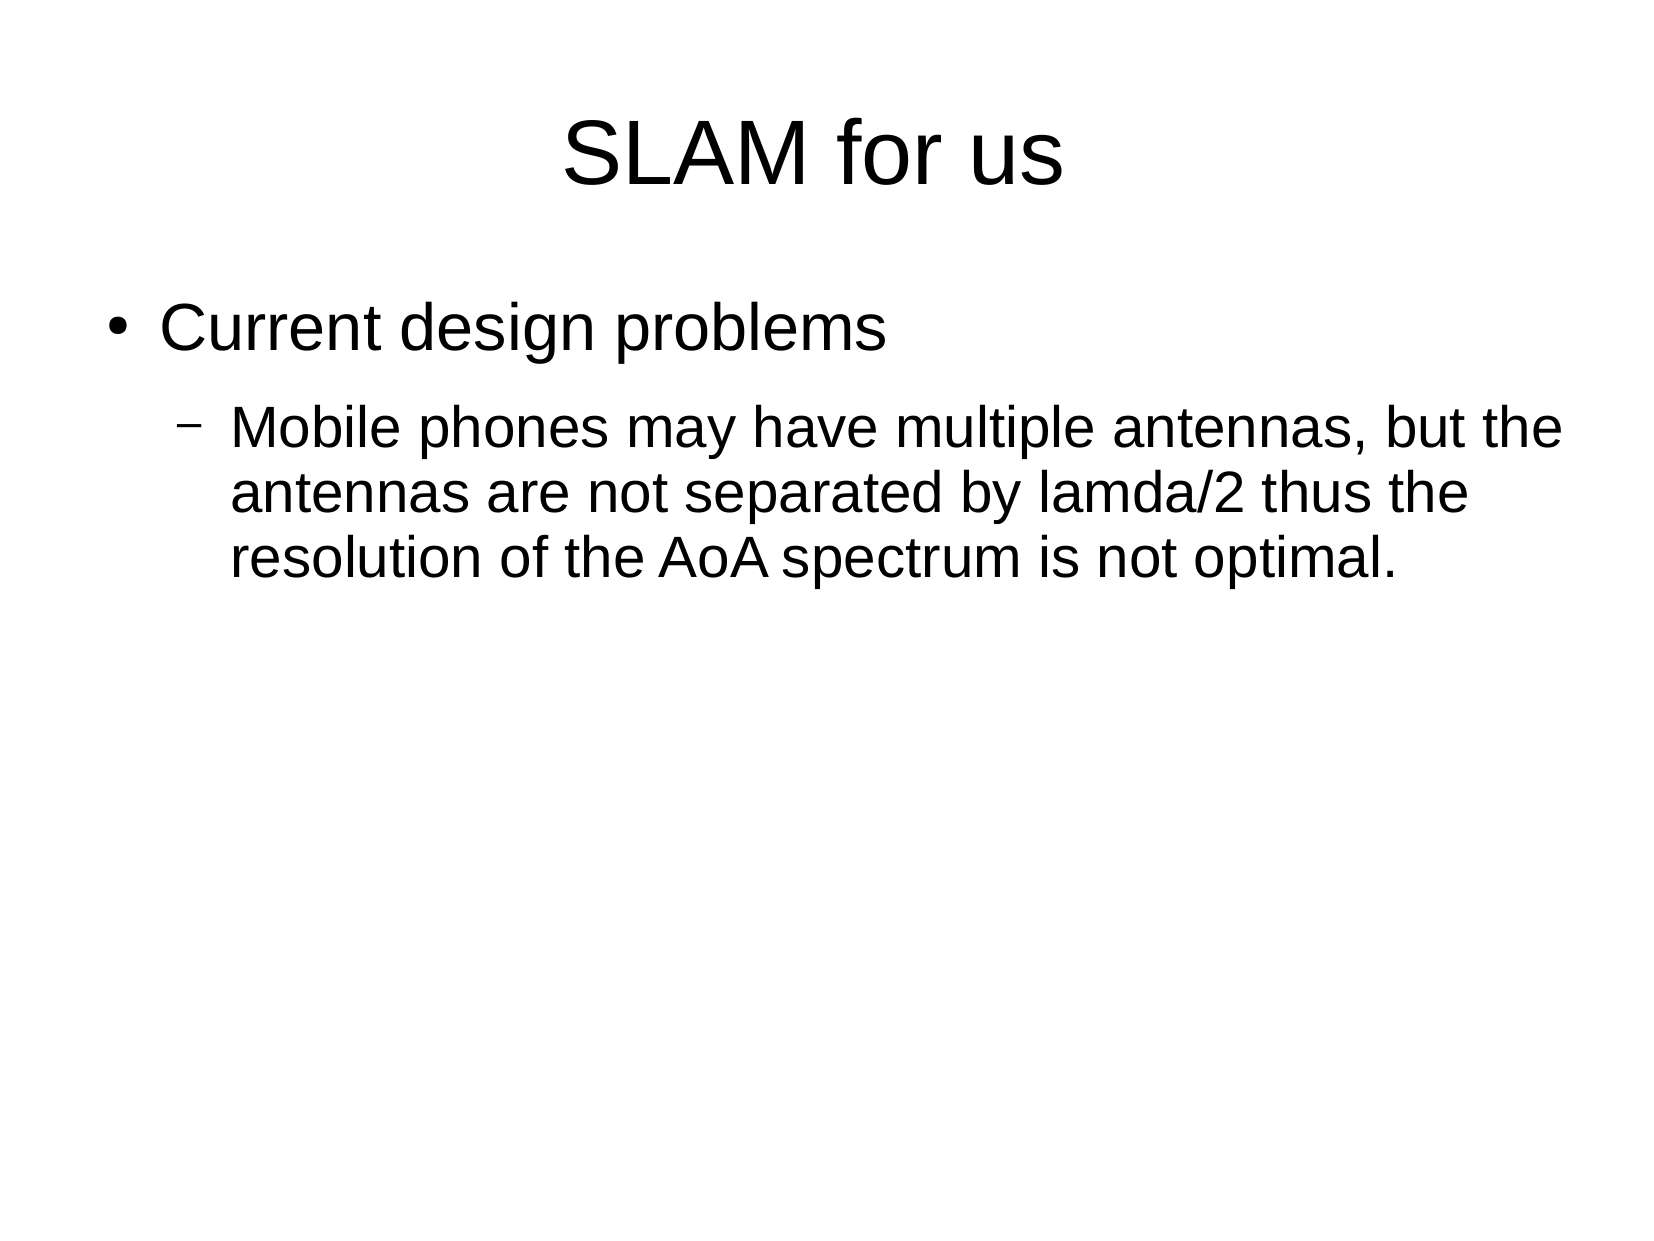

# SLAM for us
Current design problems
Mobile phones may have multiple antennas, but the antennas are not separated by lamda/2 thus the resolution of the AoA spectrum is not optimal.